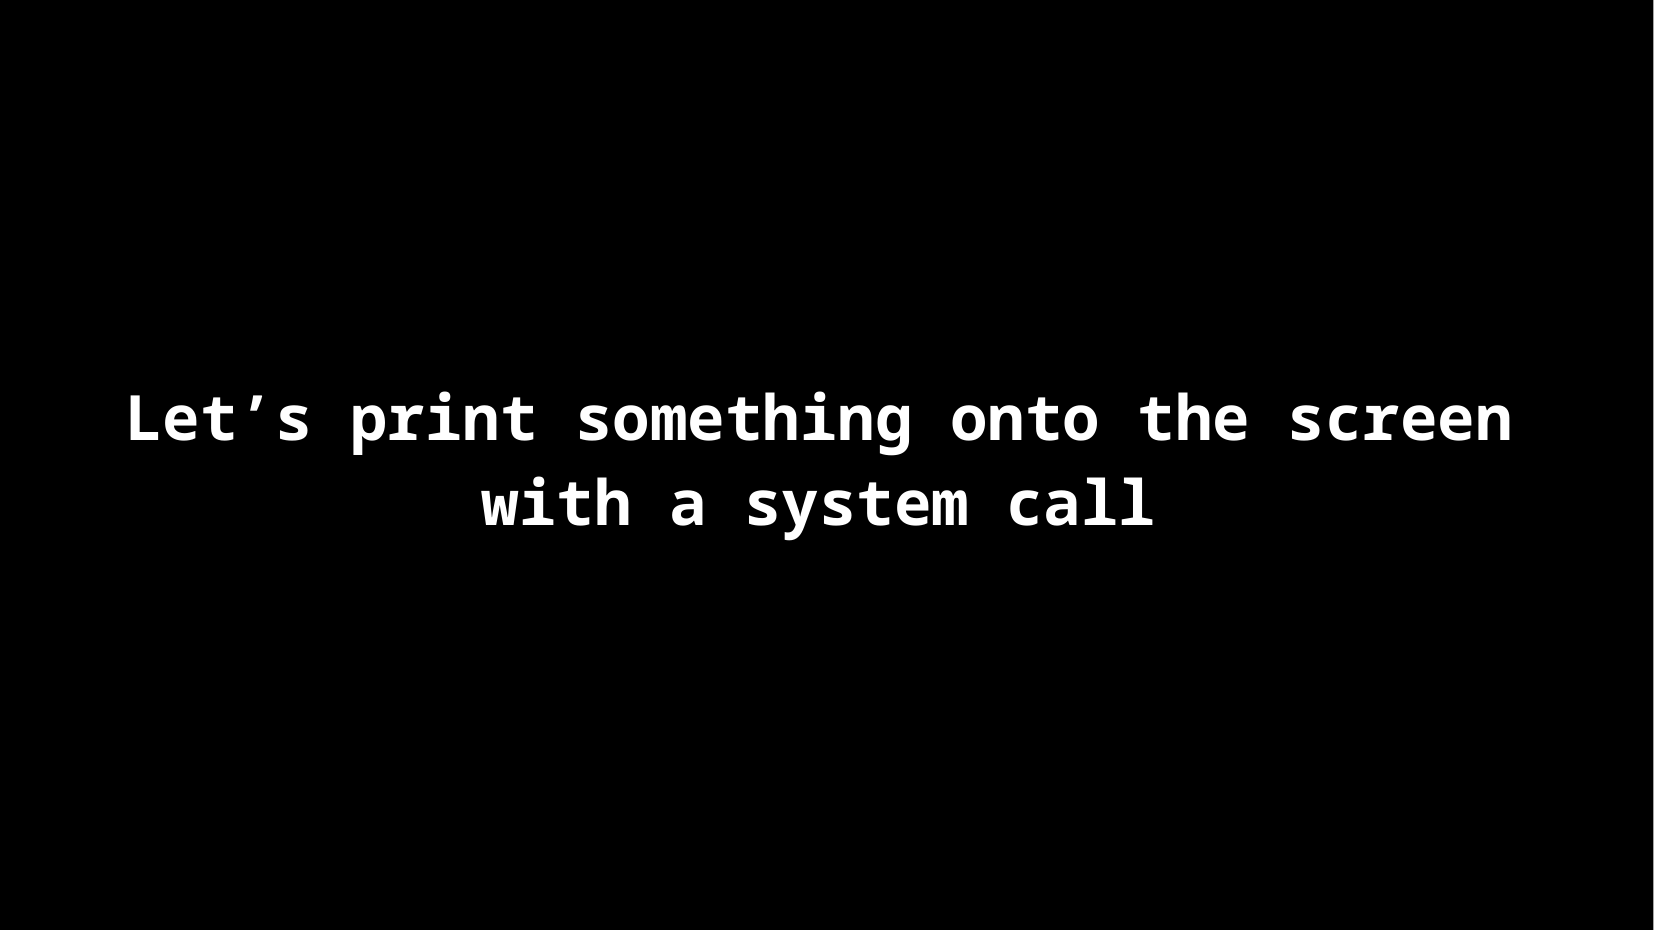

# Let’s print something onto the screen with a system call